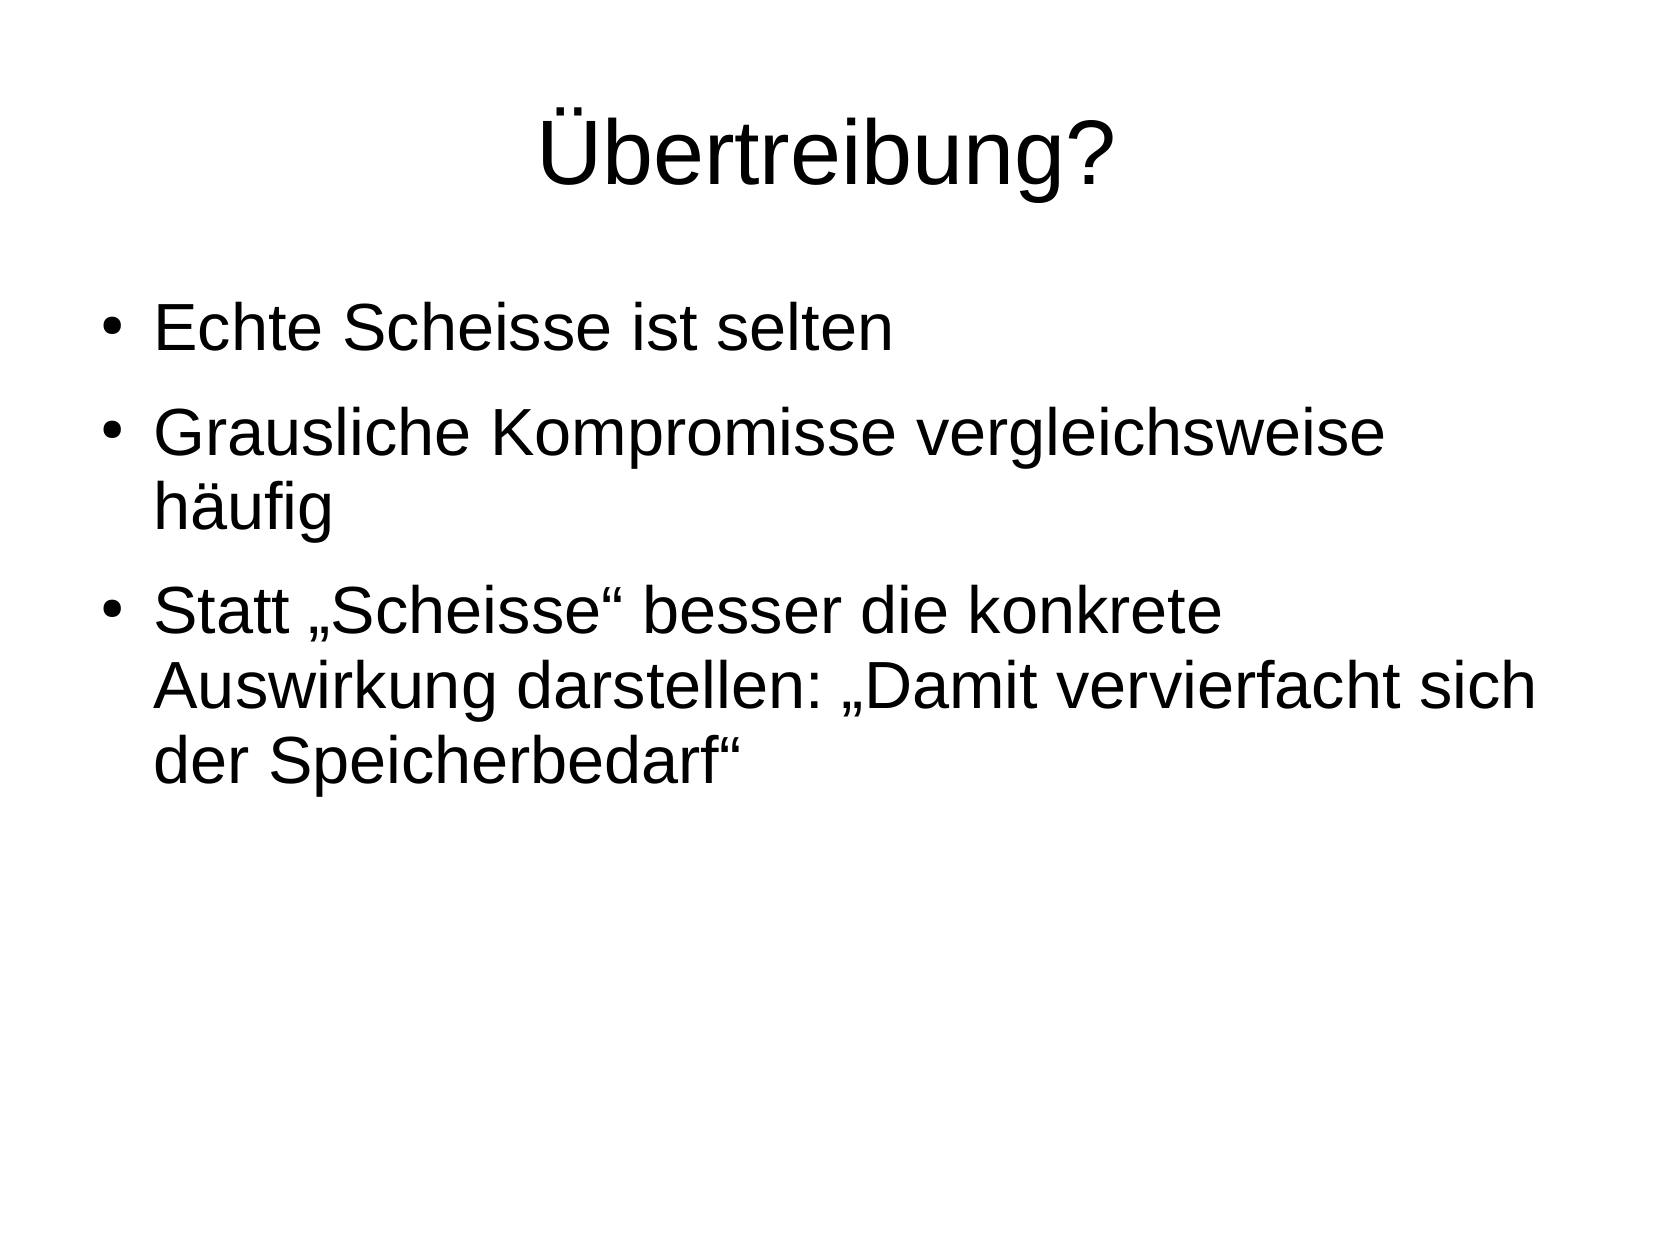

# Übertreibung?
Echte Scheisse ist selten
Grausliche Kompromisse vergleichsweise häufig
Statt „Scheisse“ besser die konkrete Auswirkung darstellen: „Damit vervierfacht sich der Speicherbedarf“